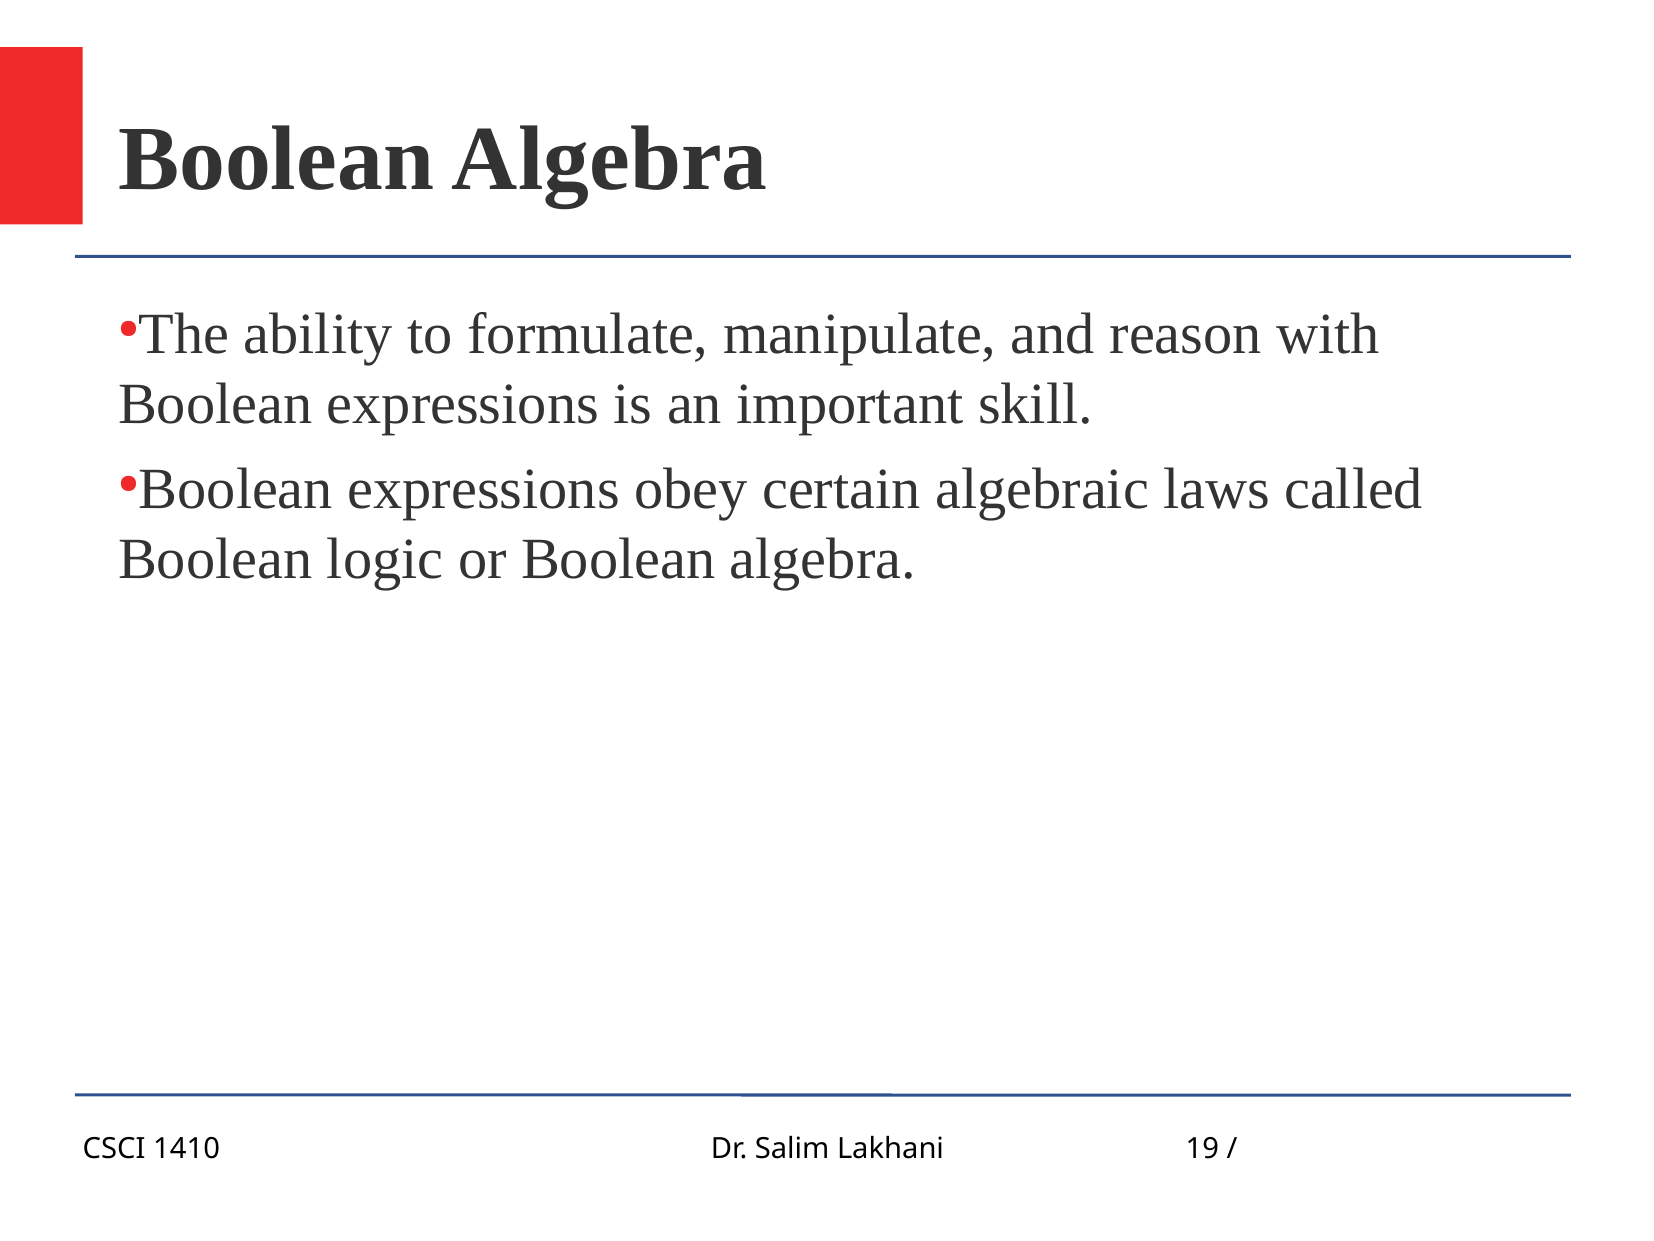

# Boolean Algebra
The ability to formulate, manipulate, and reason with Boolean expressions is an important skill.
Boolean expressions obey certain algebraic laws called Boolean logic or Boolean algebra.
CSCI 1410
Dr. Salim Lakhani